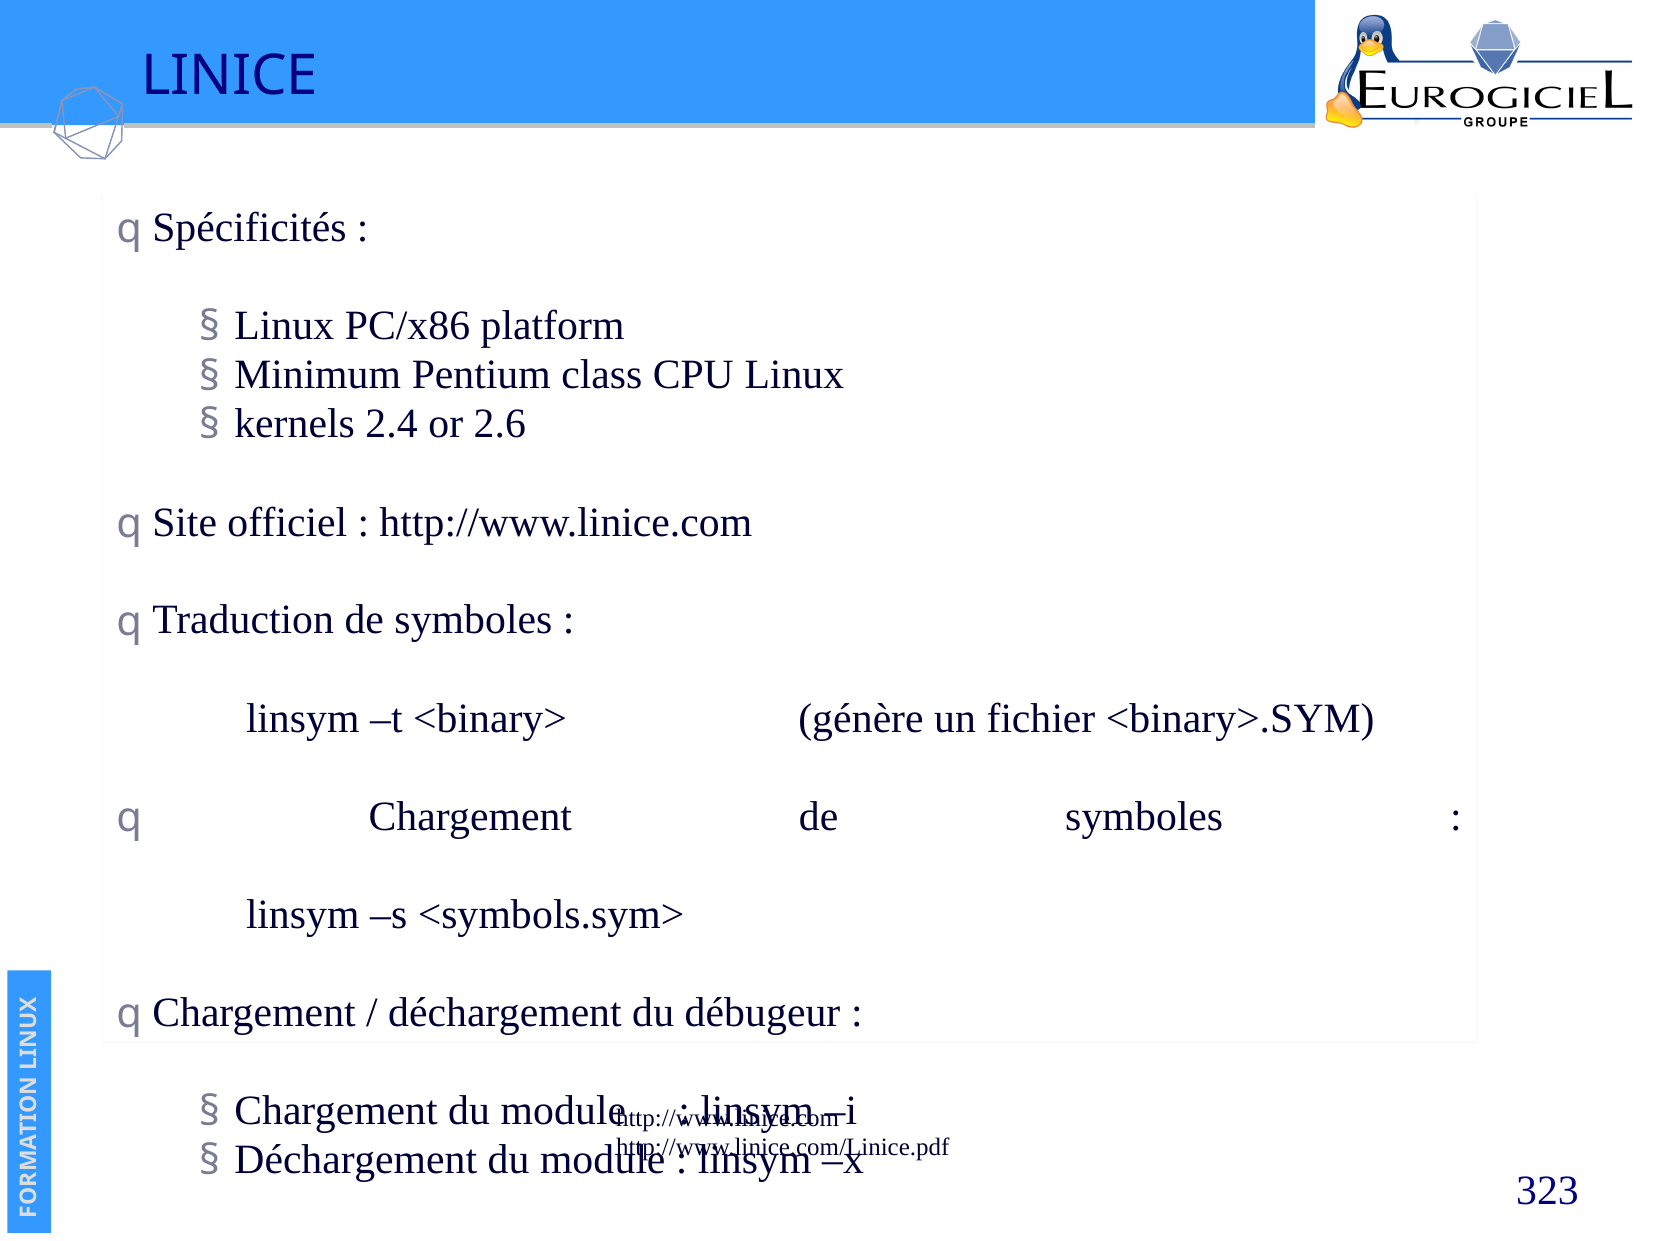

# LINICE
 Spécificités :
Linux PC/x86 platform
Minimum Pentium class CPU Linux
kernels 2.4 or 2.6
 Site officiel : http://www.linice.com
 Traduction de symboles :
linsym –t <binary> 			(génère un fichier <binary>.SYM)
 Chargement de symboles :
linsym –s <symbols.sym>
 Chargement / déchargement du débugeur :
Chargement du module : linsym –i
Déchargement du module : linsym –x
http://www.linice.com
http://www.linice.com/Linice.pdf